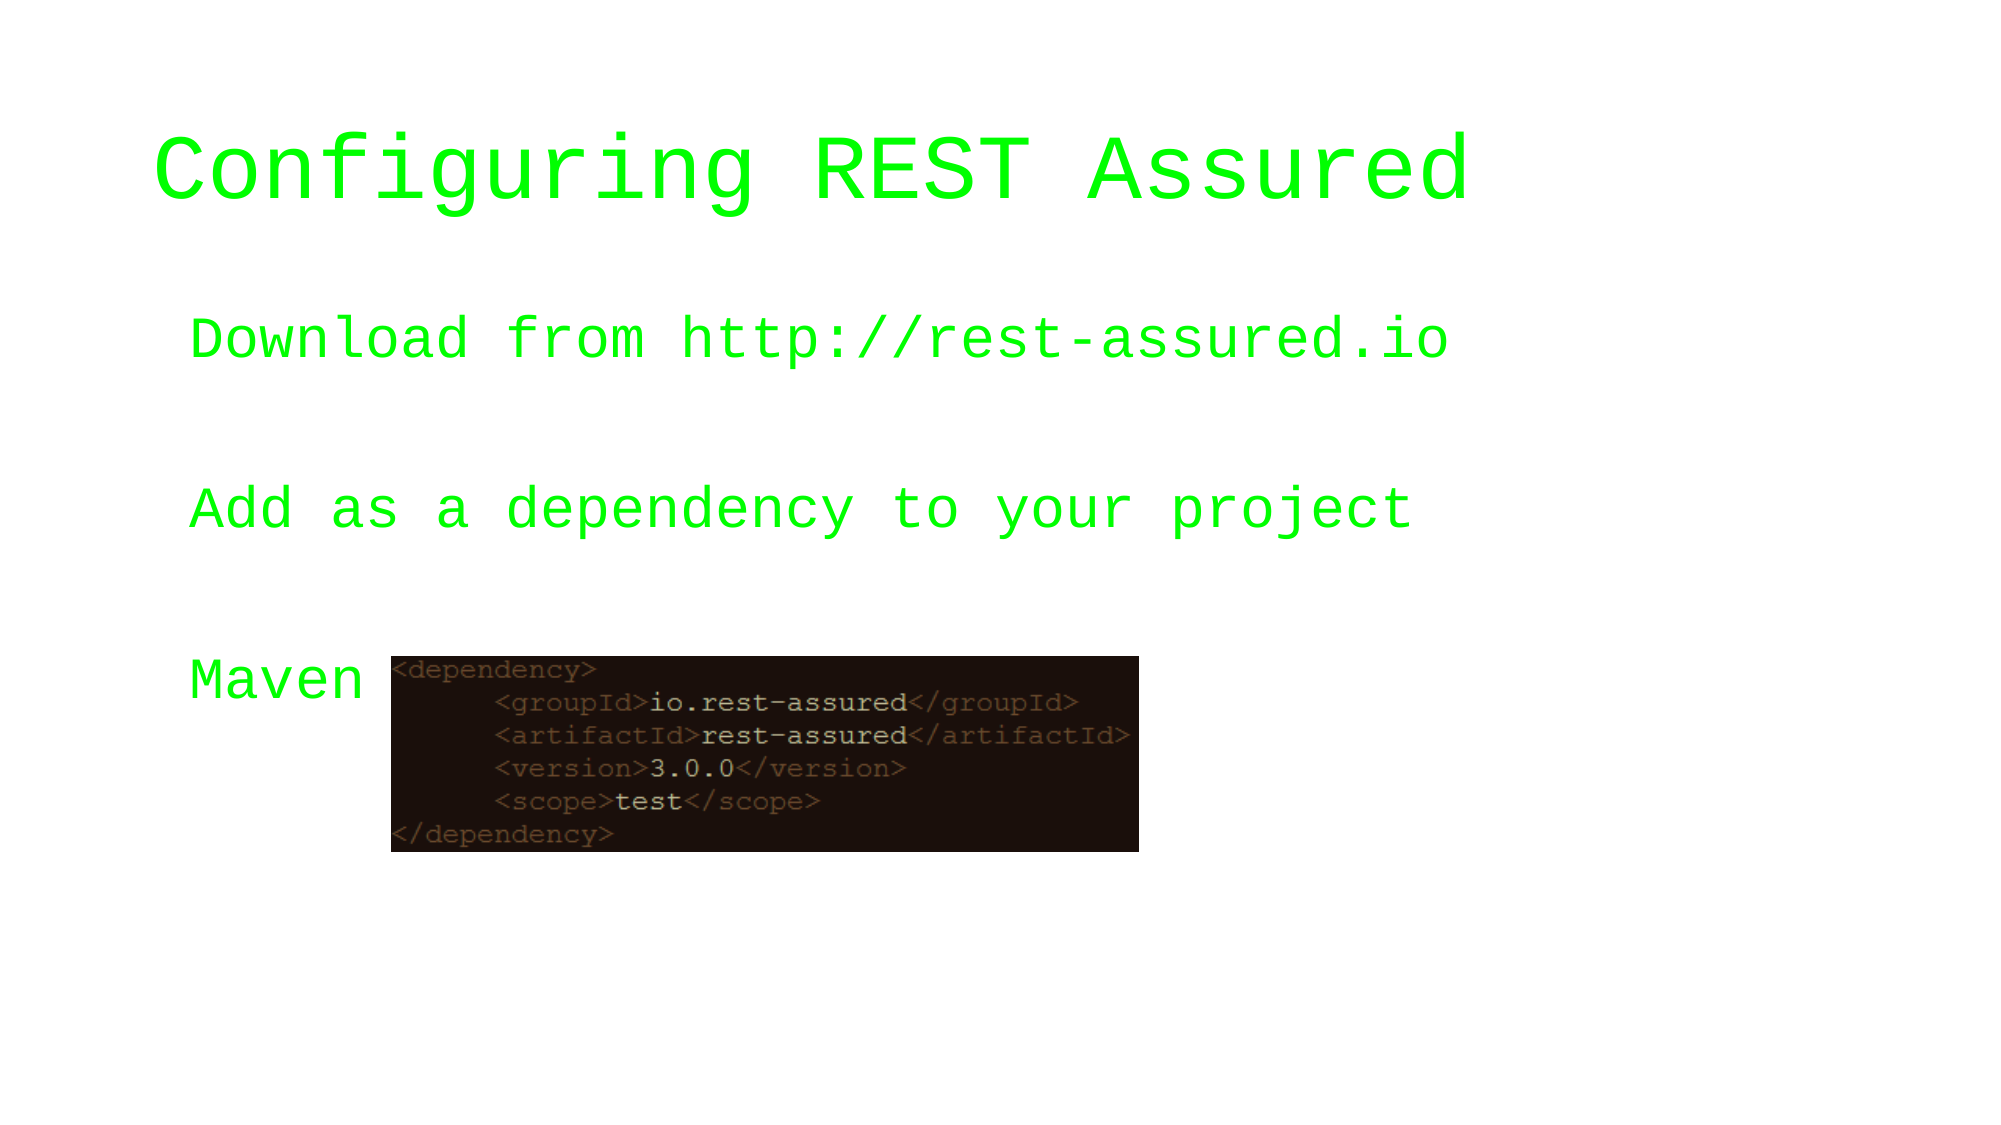

# Configuring REST Assured
Download from http://rest-assured.io
Add as a dependency to your project
Maven